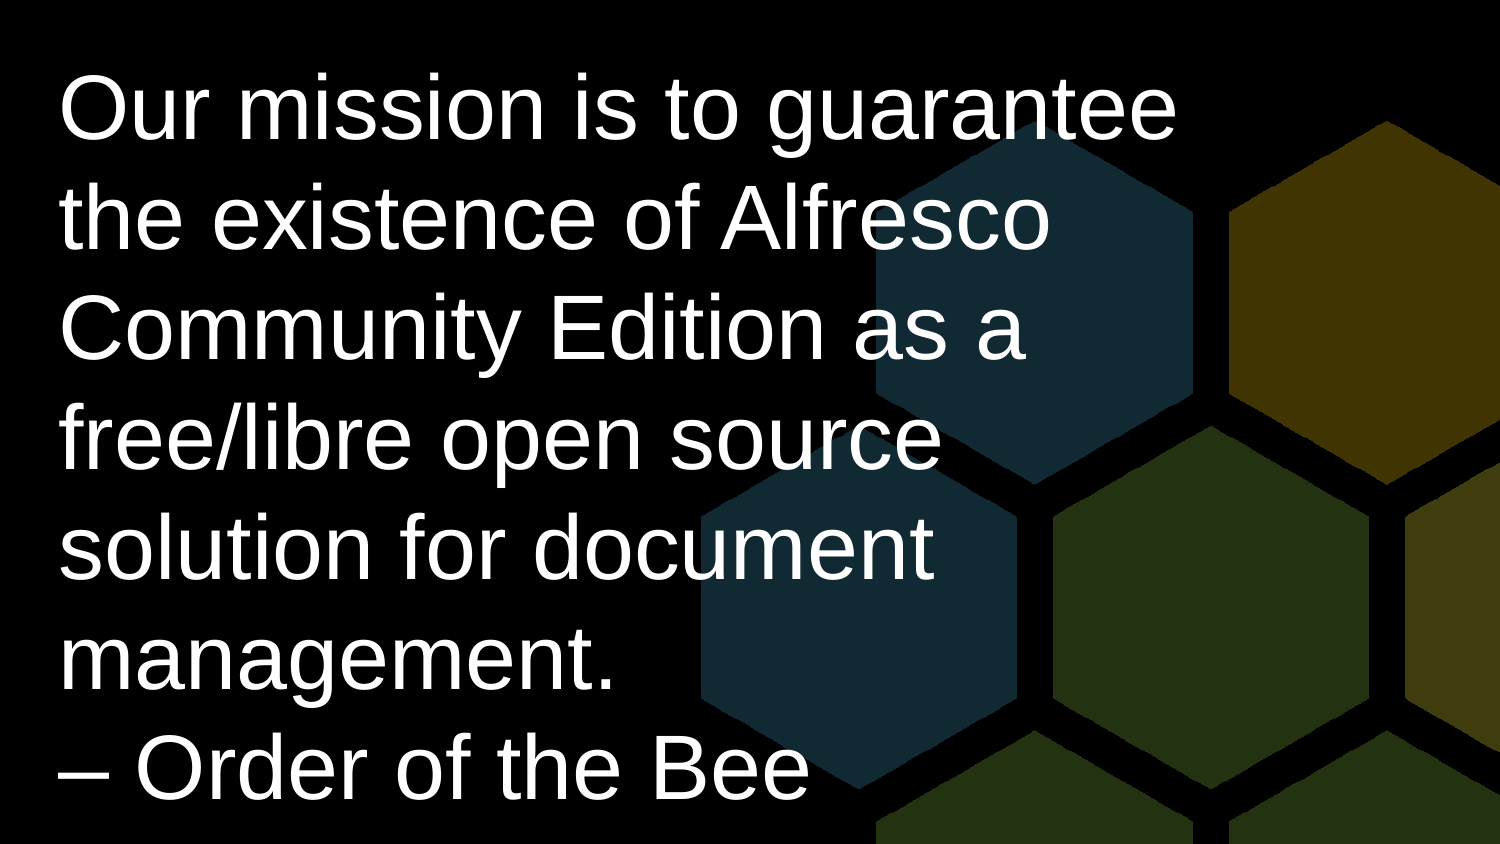

# Our mission is to guarantee the existence of Alfresco Community Edition as a free/libre open source solution for document management. – Order of the Bee